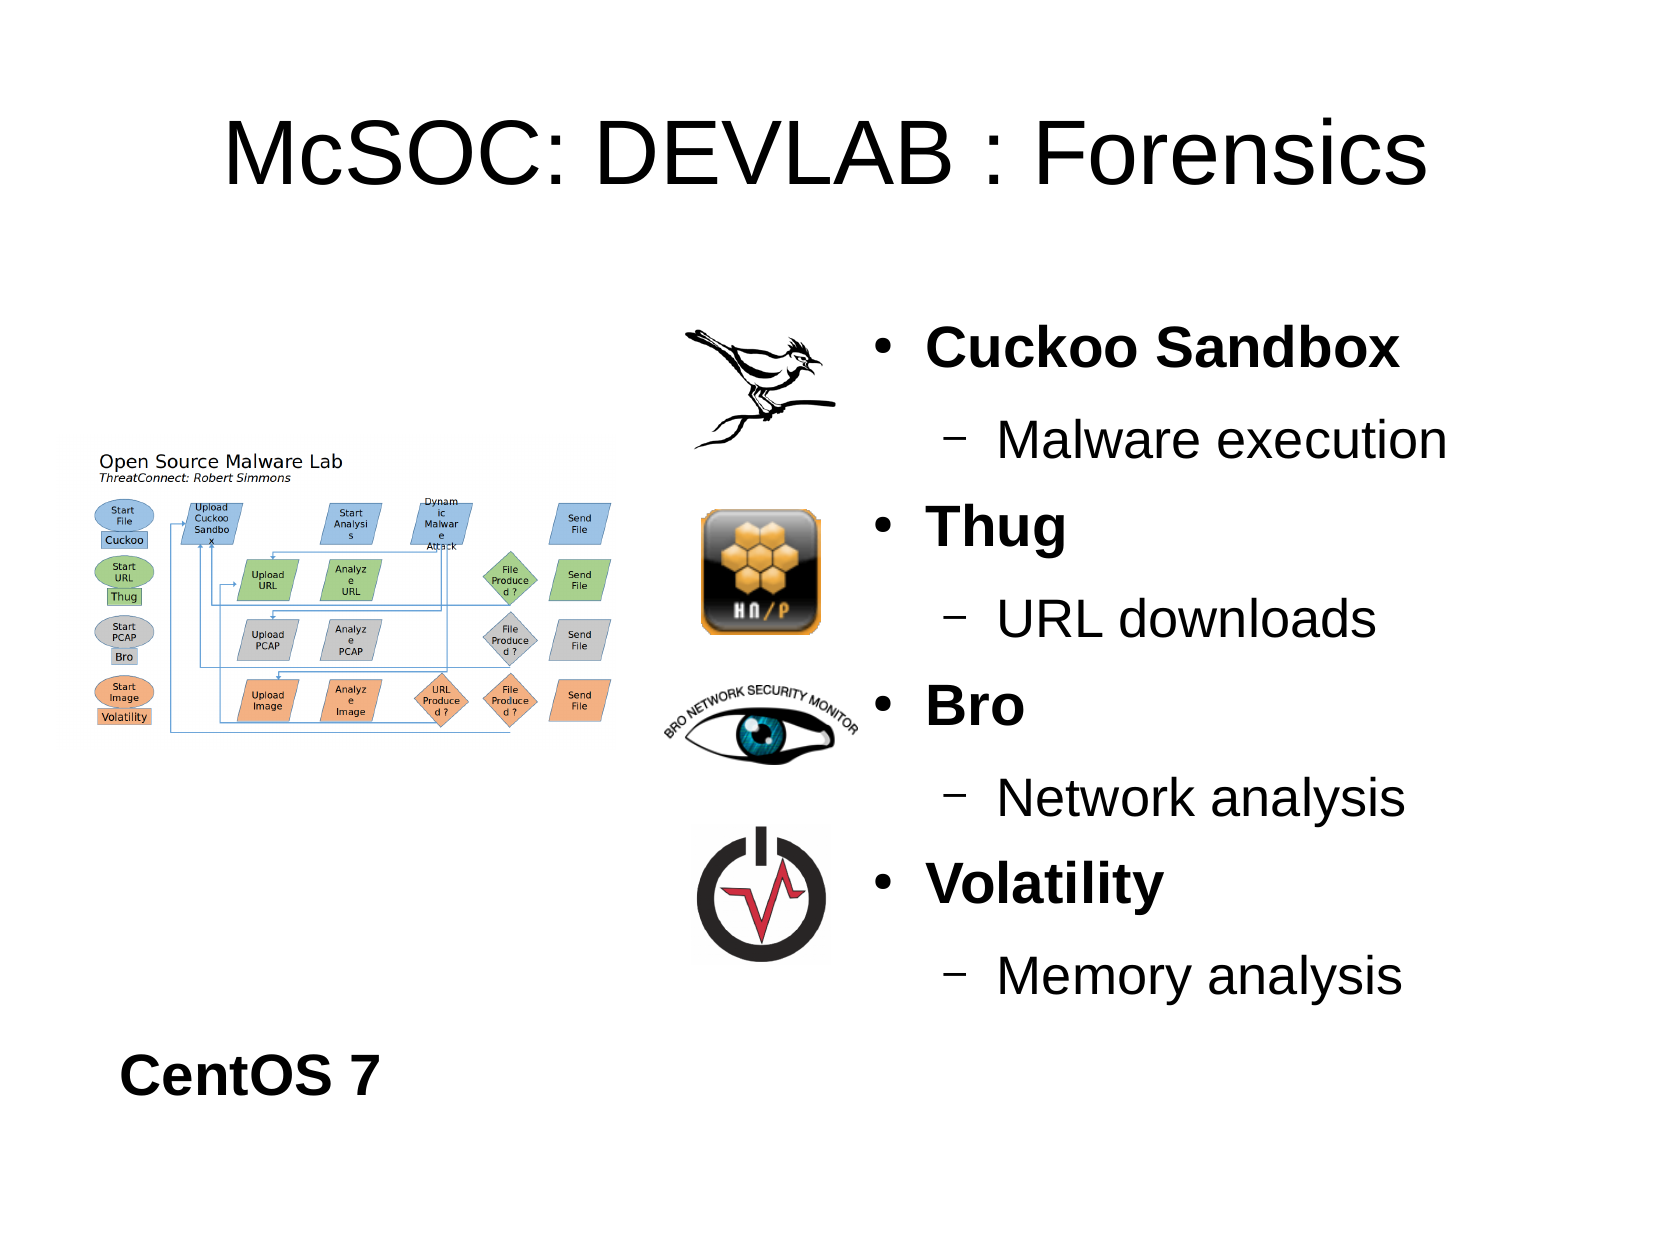

# McSOC: DEVLAB : Forensics
Cuckoo Sandbox
Malware execution
Thug
URL downloads
Bro
Network analysis
Volatility
Memory analysis
CentOS 7